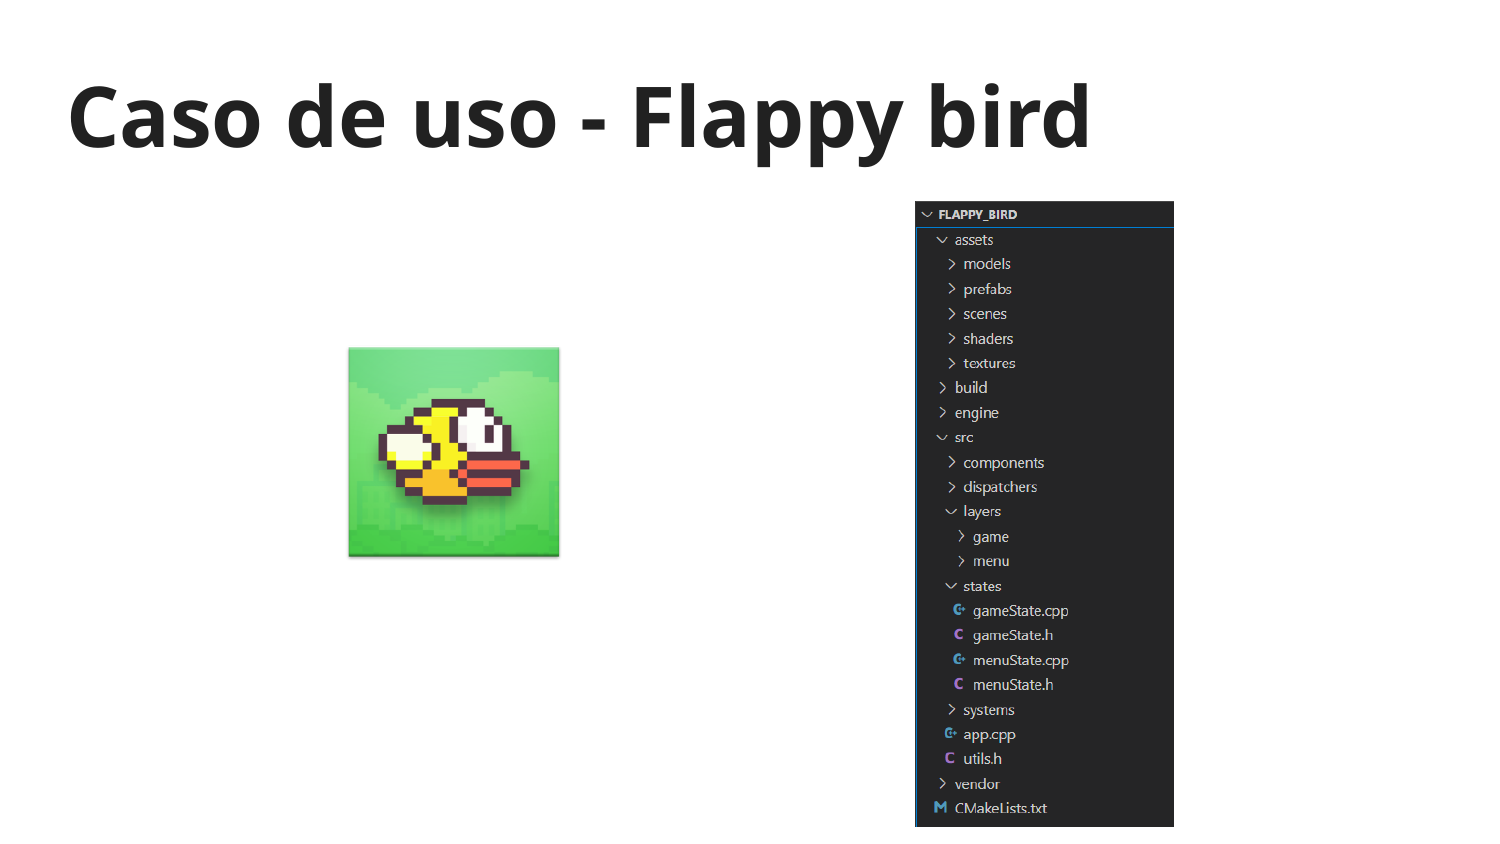

# Caso de uso - Flappy bird